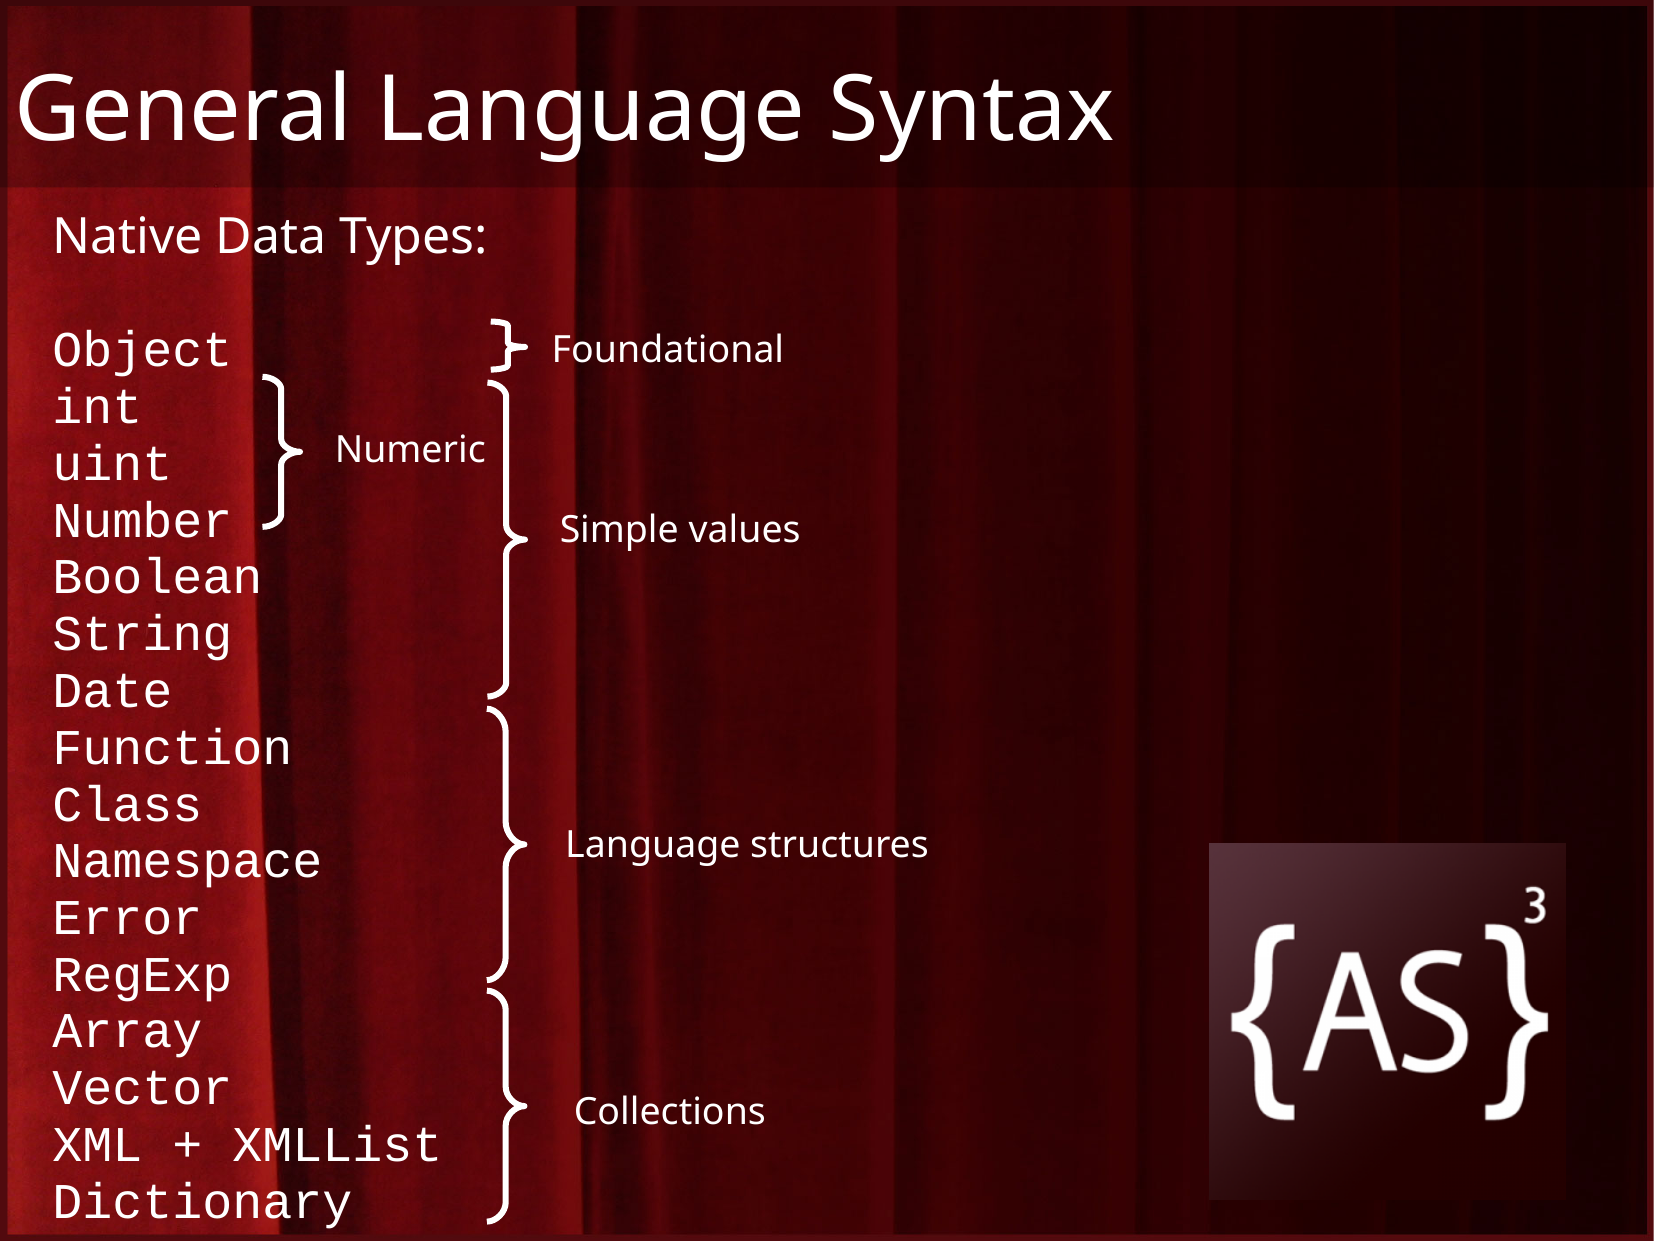

General Language Syntax
Native Data Types:
Object
int
uint
Number
Boolean
String
Date
Function
Class
Namespace
Error
RegExp
Array
Vector
XML + XMLList
Dictionary
Foundational
Numeric
Simple values
Language structures
Collections